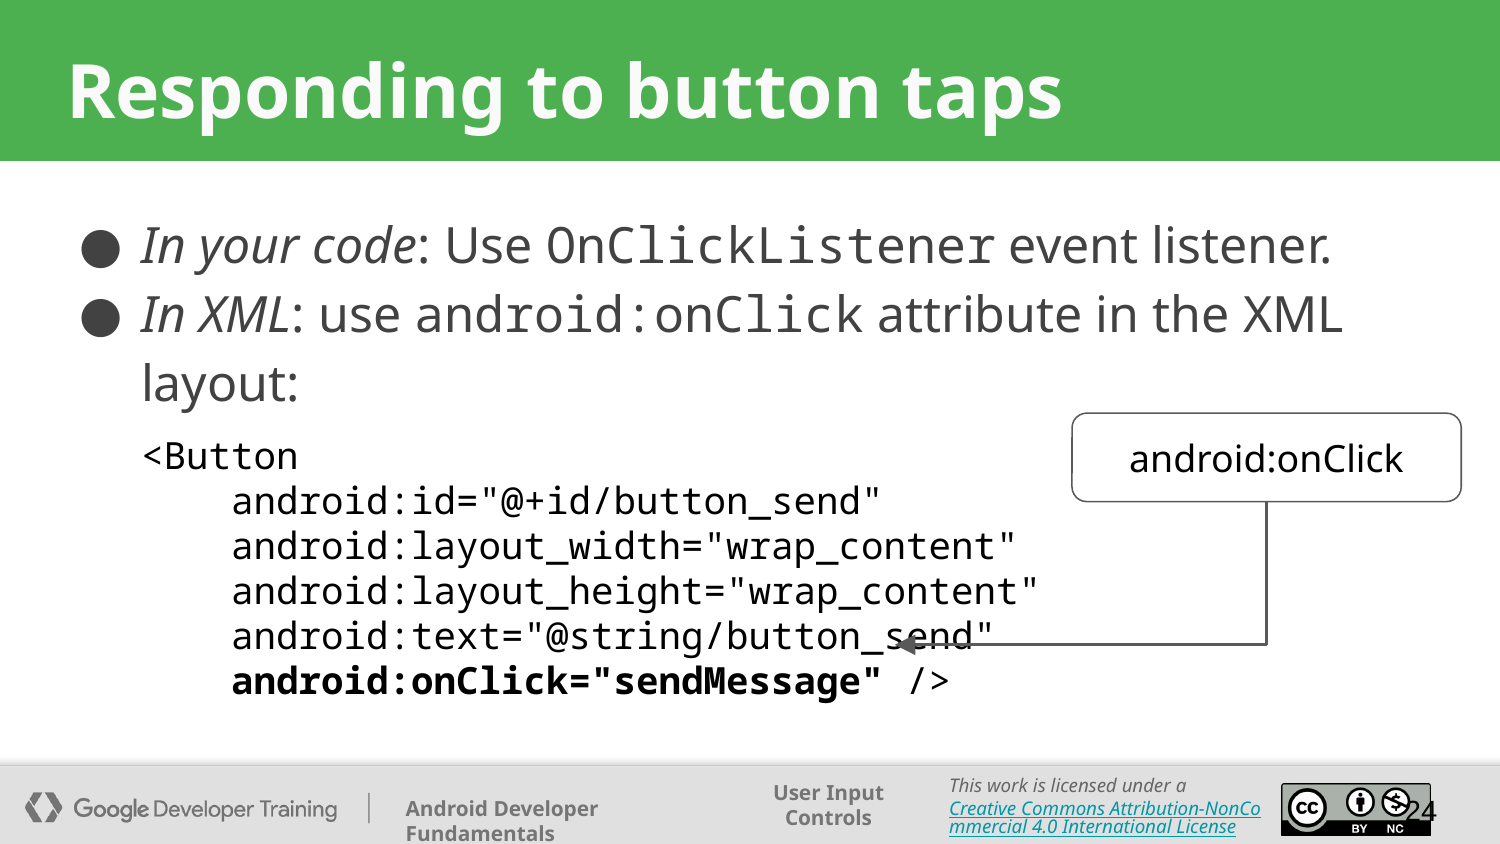

# Responding to button taps
In your code: Use OnClickListener event listener.
In XML: use android:onClick attribute in the XML layout:
<Button
 android:id="@+id/button_send"
 android:layout_width="wrap_content"
 android:layout_height="wrap_content"
 android:text="@string/button_send"
 android:onClick="sendMessage" />
android:onClick